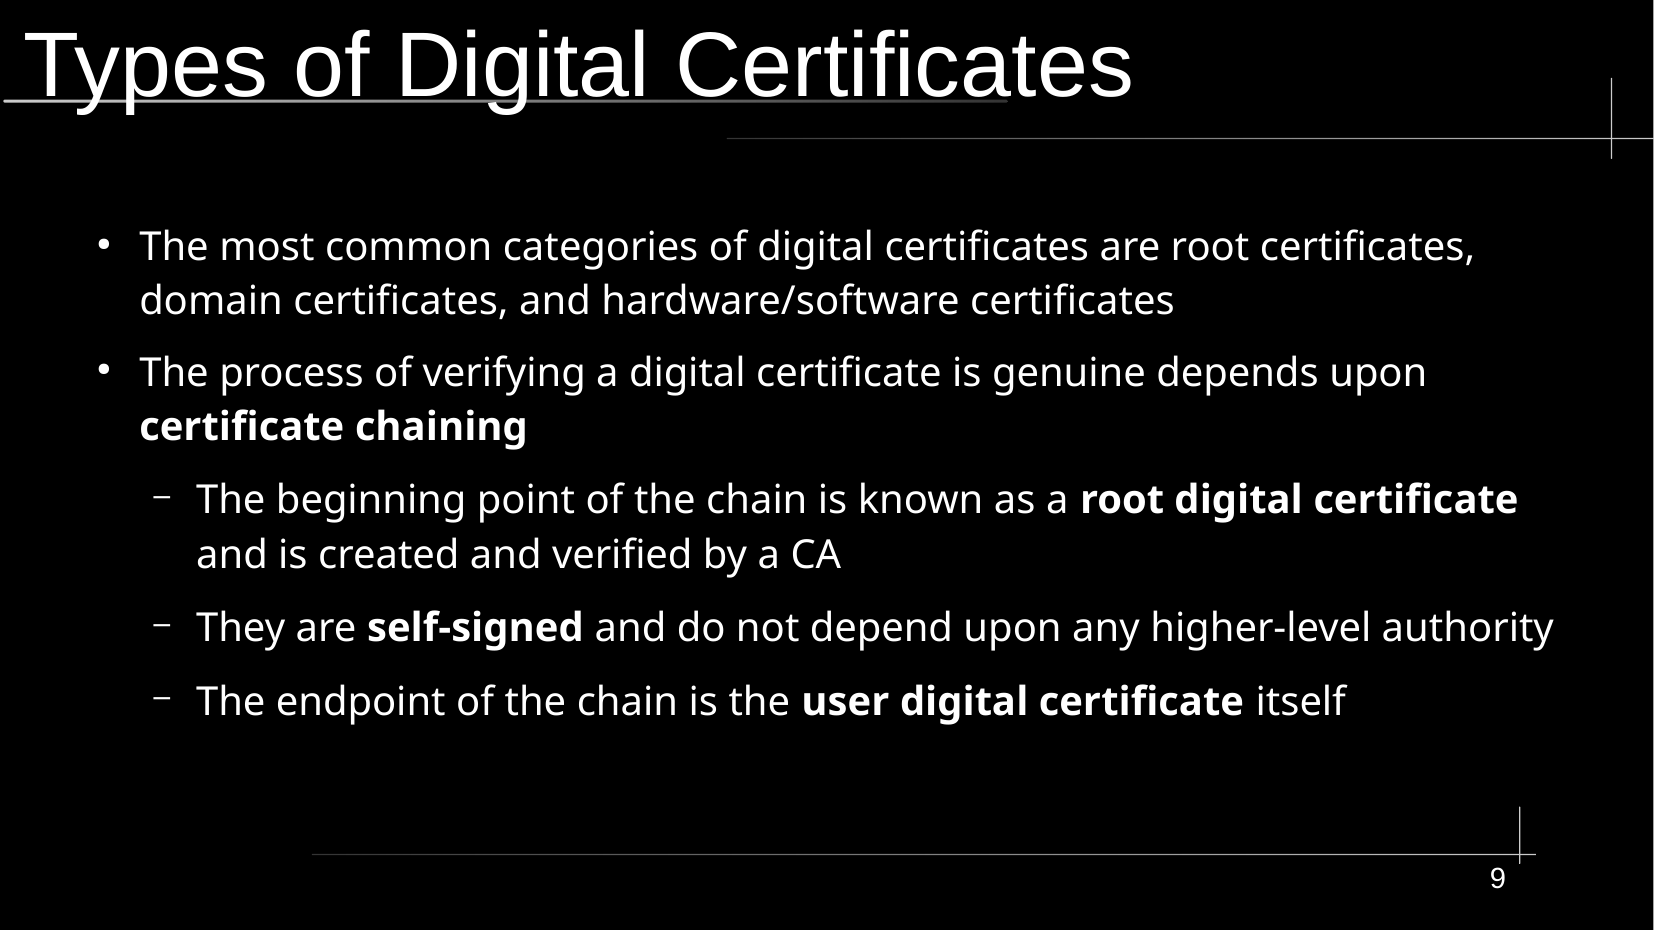

# Types of Digital Certificates
The most common categories of digital certificates are root certificates, domain certificates, and hardware/software certificates
The process of verifying a digital certificate is genuine depends upon certificate chaining
The beginning point of the chain is known as a root digital certificate and is created and verified by a CA
They are self-signed and do not depend upon any higher-level authority
The endpoint of the chain is the user digital certificate itself
9